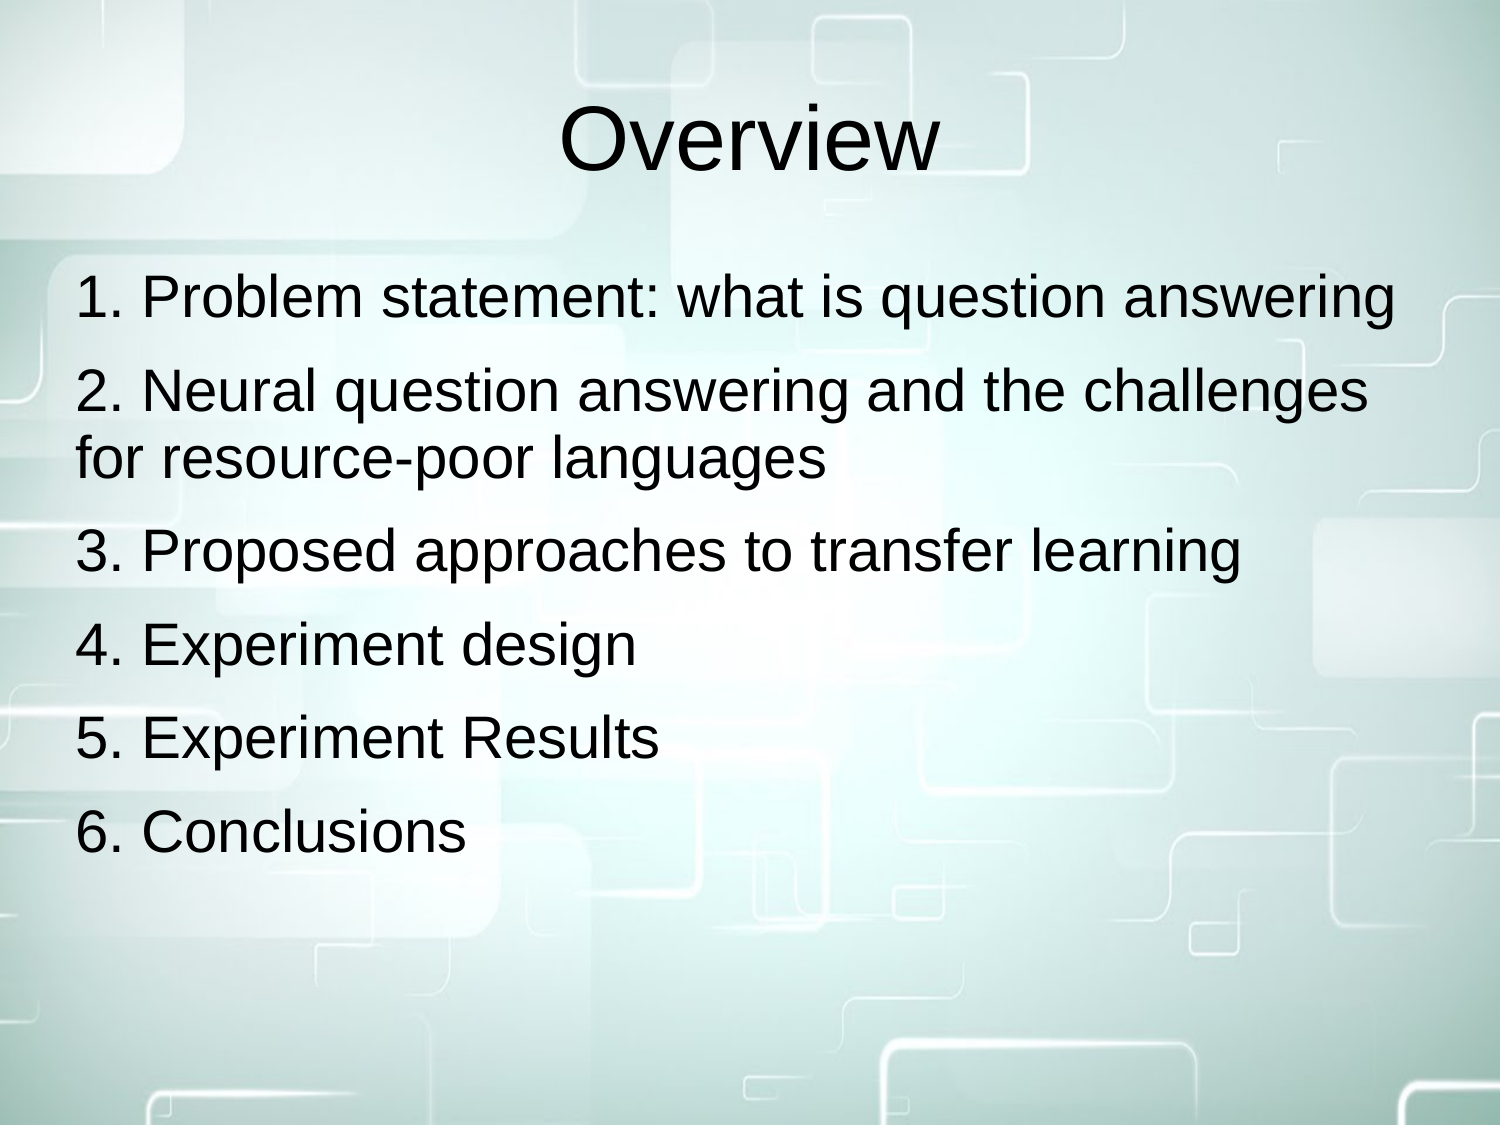

# Overview
1. Problem statement: what is question answering
2. Neural question answering and the challenges for resource-poor languages
3. Proposed approaches to transfer learning
4. Experiment design
5. Experiment Results
6. Conclusions